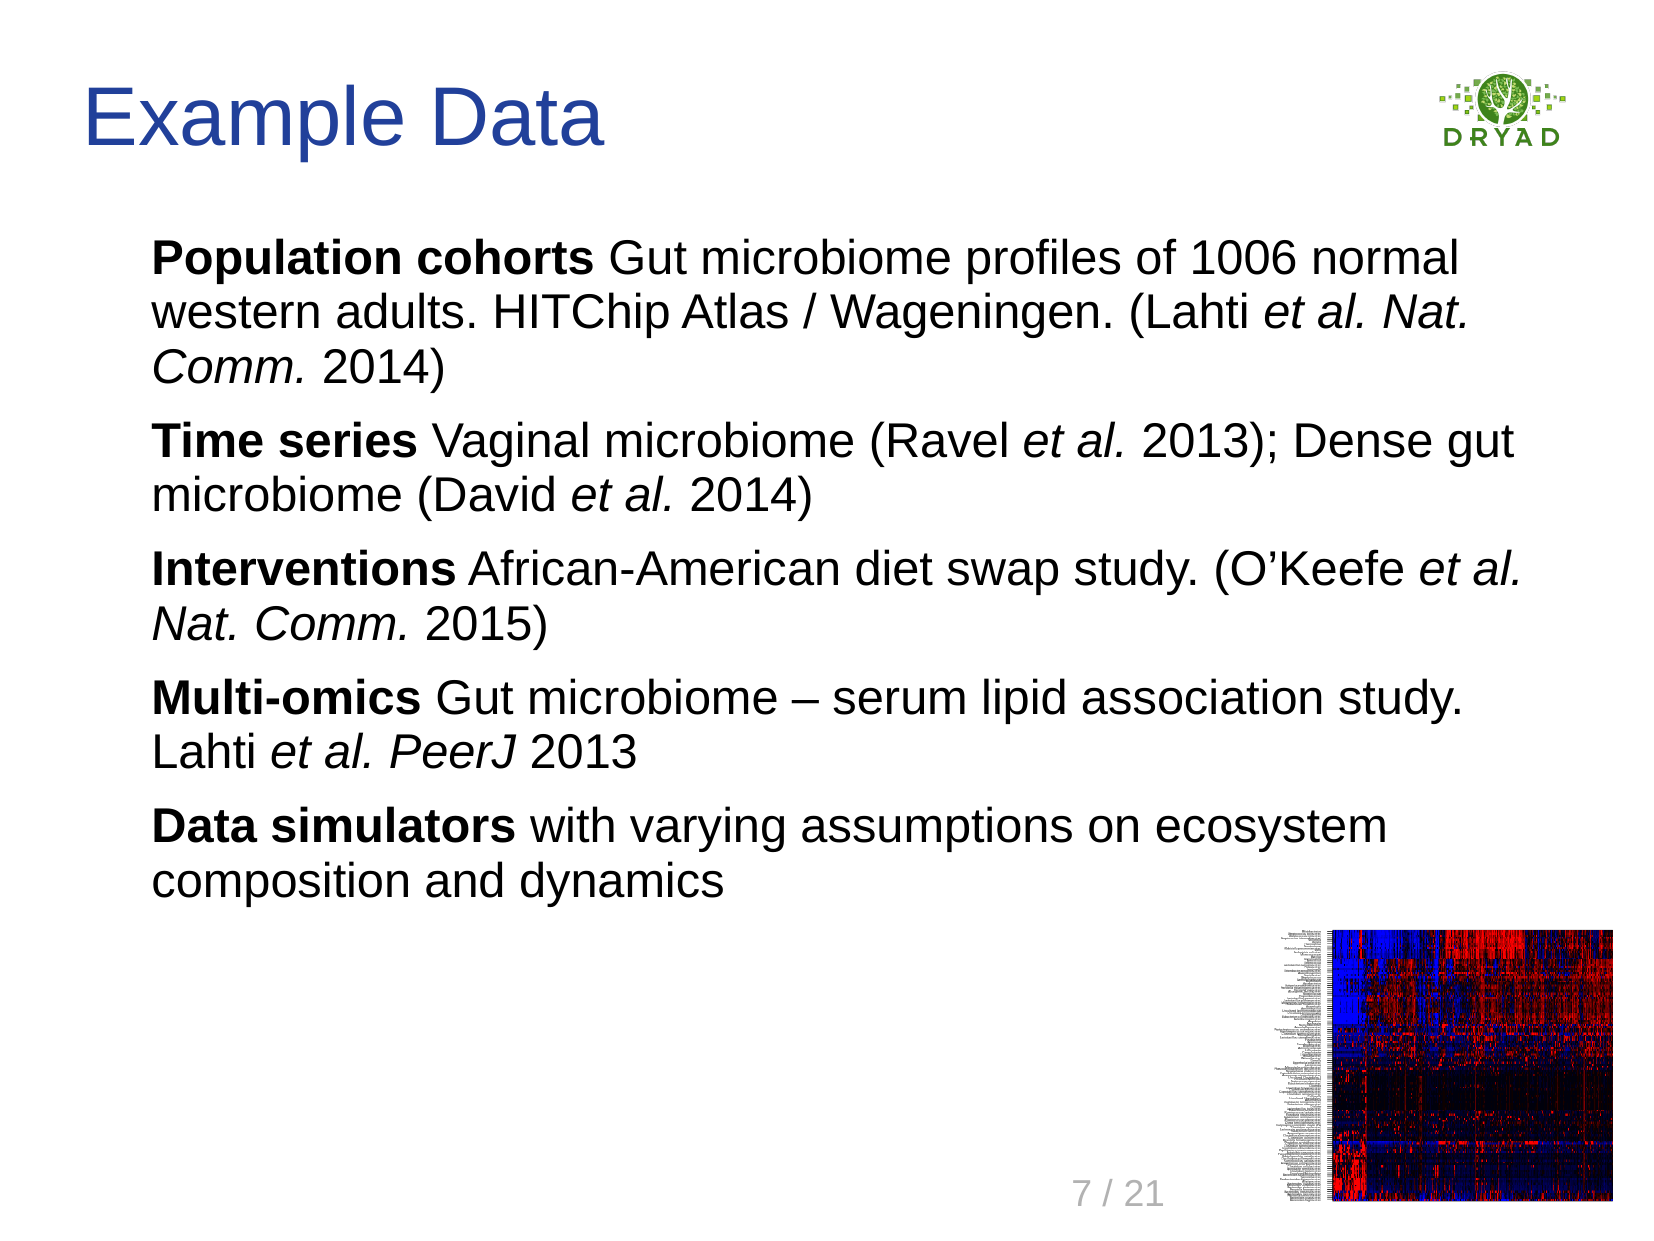

# Example Data
Population cohorts Gut microbiome profiles of 1006 normal western adults. HITChip Atlas / Wageningen. (Lahti et al. Nat. Comm. 2014)
Time series Vaginal microbiome (Ravel et al. 2013); Dense gut microbiome (David et al. 2014)
Interventions African-American diet swap study. (O’Keefe et al. Nat. Comm. 2015)
Multi-omics Gut microbiome – serum lipid association study. Lahti et al. PeerJ 2013
Data simulators with varying assumptions on ecosystem composition and dynamics